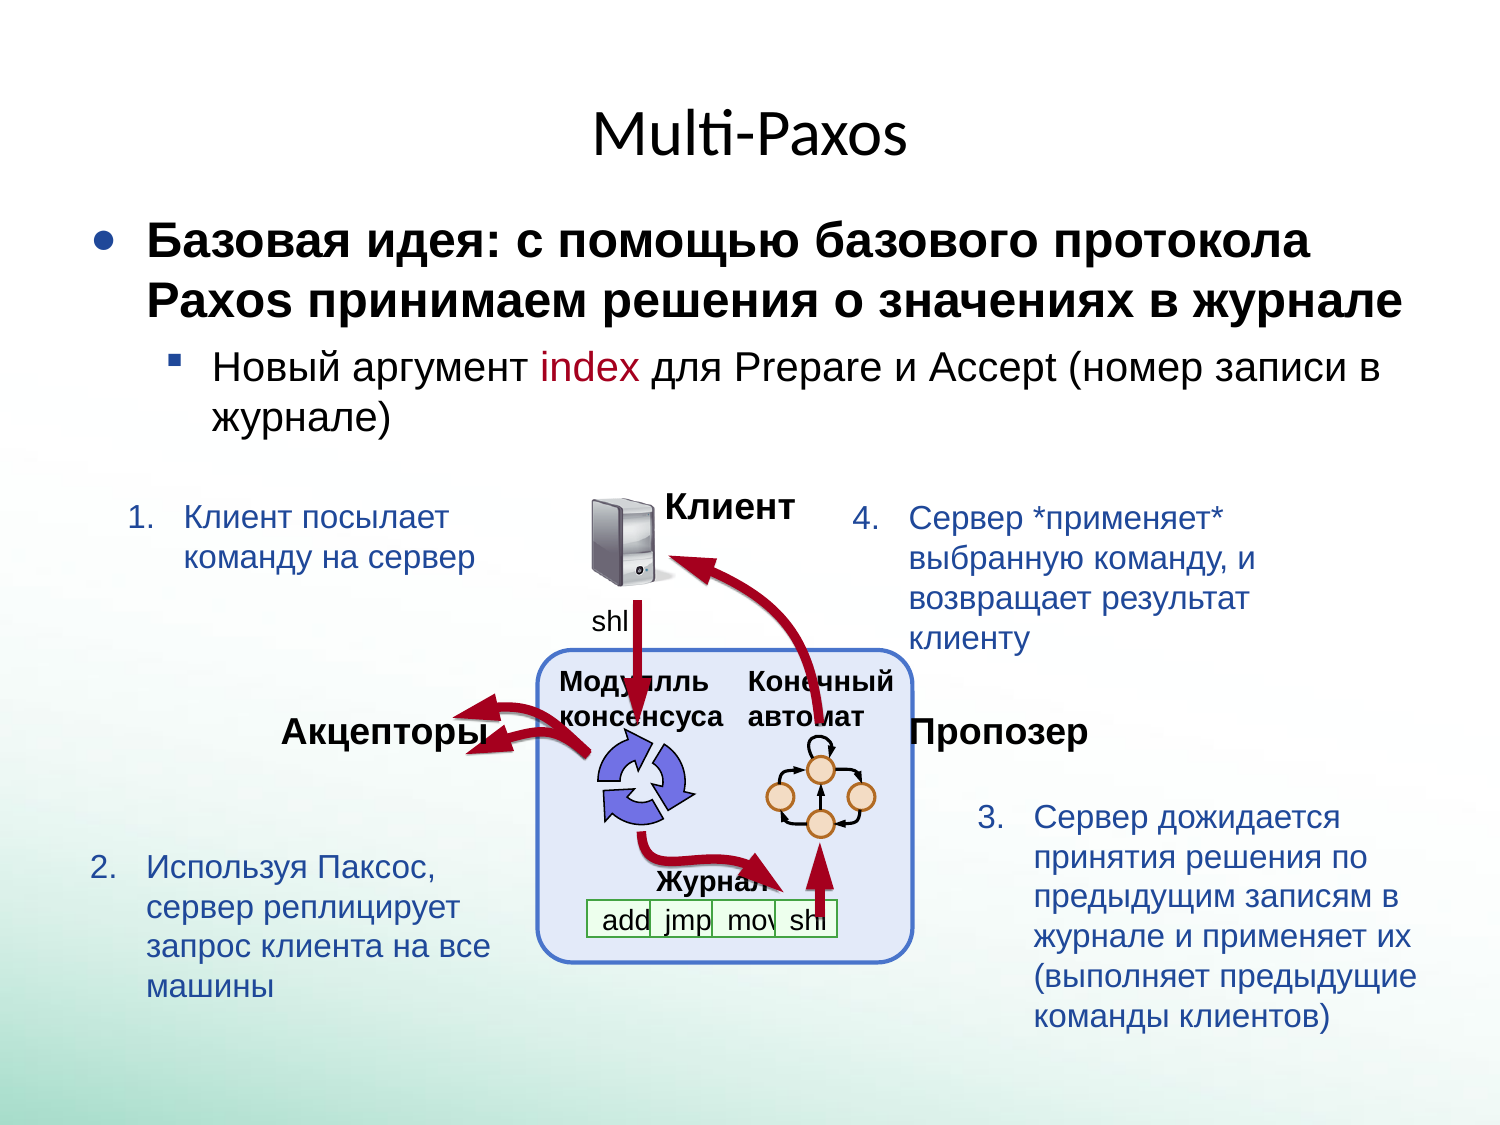

Multi-Paxos
# Базовая идея: с помощью базового протокола Paxos принимаем решения о значениях в журнале
Новый аргумент index для Prepare и Accept (номер записи в журнале)
Клиент
Клиент посылает команду на сервер
Сервер *применяет* выбранную команду, и возвращает результат клиенту
shl
Модуллль
консенсуса
Конечный
автомат
Журнал
add
jmp
mov
shl
Акцепторы
Пропозер
Сервер дожидается принятия решения по предыдущим записям в журнале и применяет их (выполняет предыдущие команды клиентов)
Используя Паксос, сервер реплицирует запрос клиента на все машины